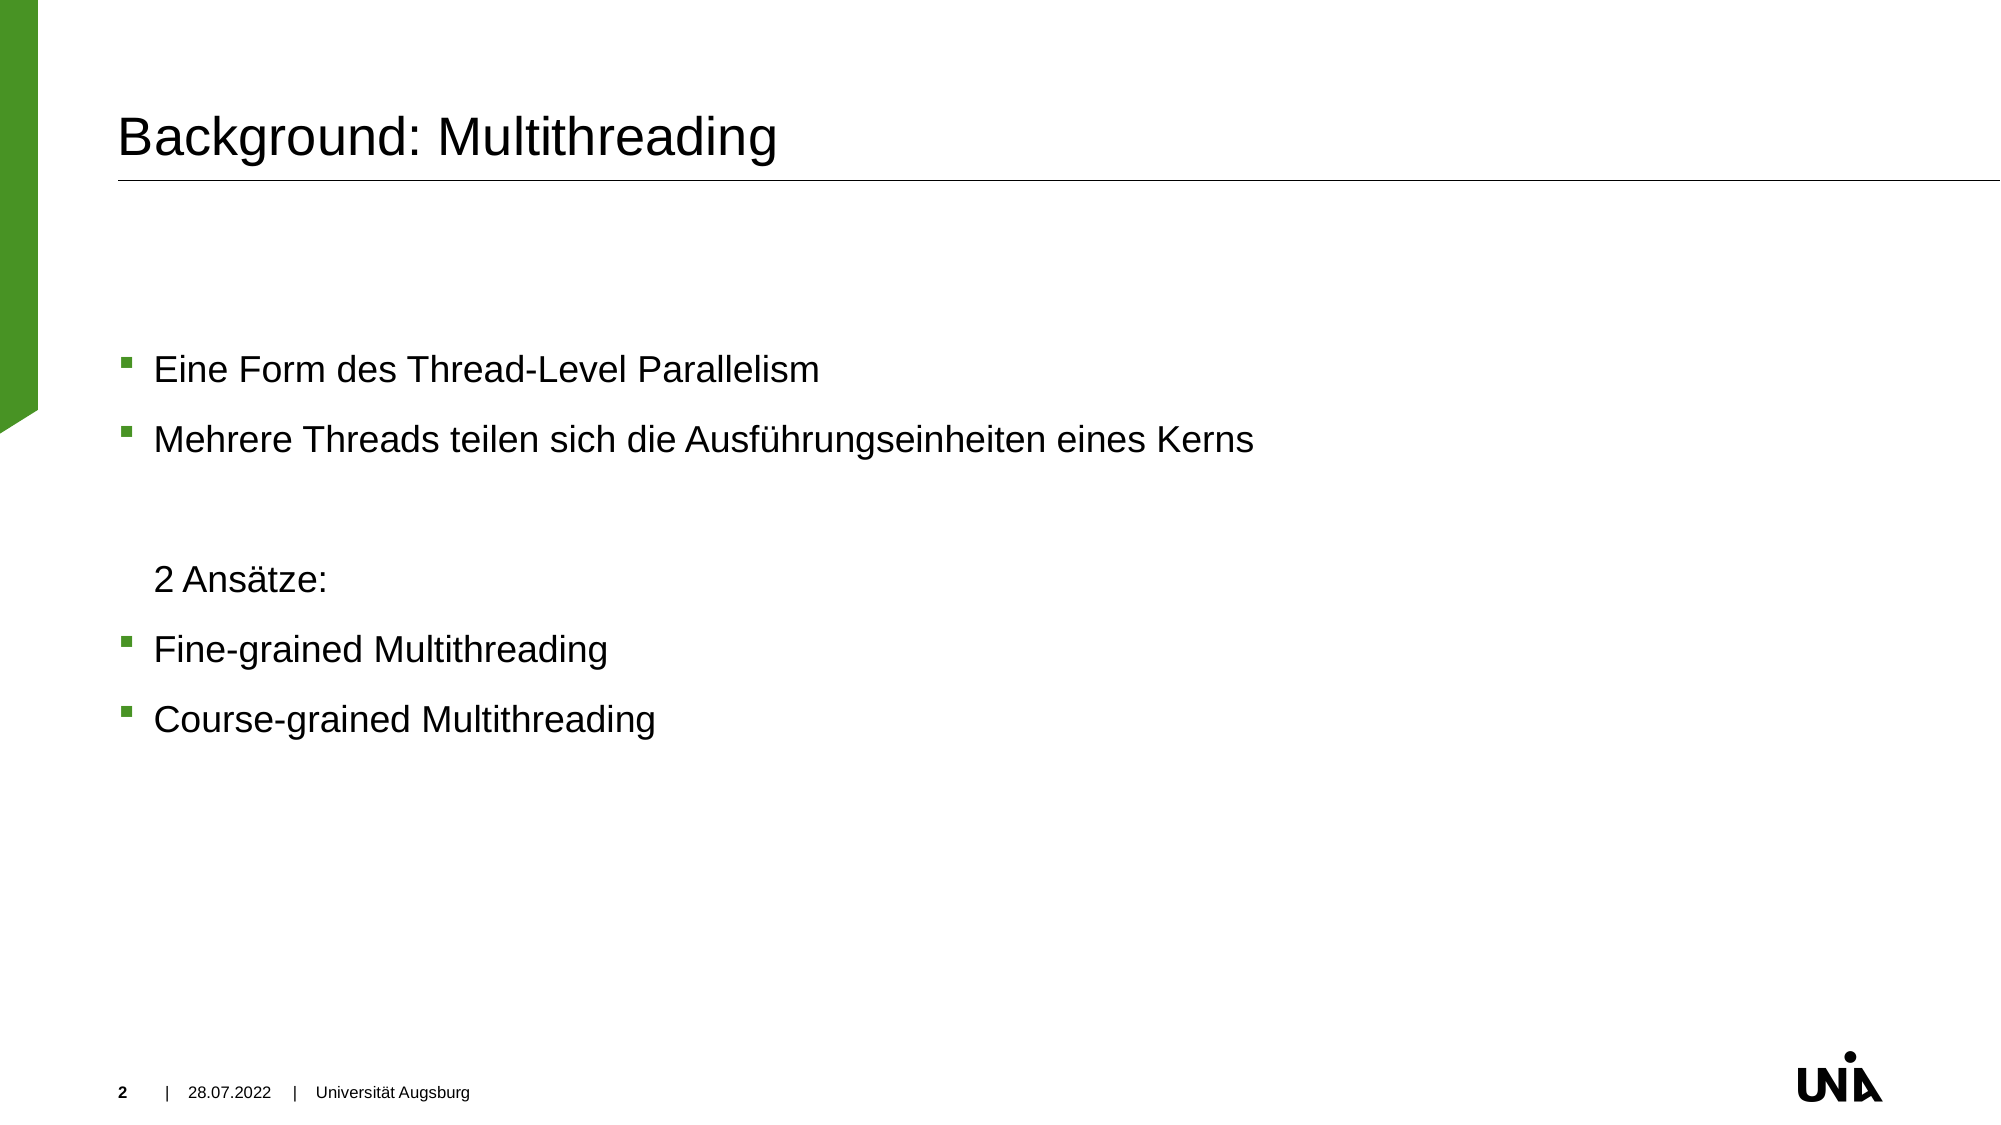

# Background: Multithreading
Eine Form des Thread-Level Parallelism
Mehrere Threads teilen sich die Ausführungseinheiten eines Kerns
2 Ansätze:
Fine-grained Multithreading
Course-grained Multithreading
| 28.07.2022
| Universität Augsburg